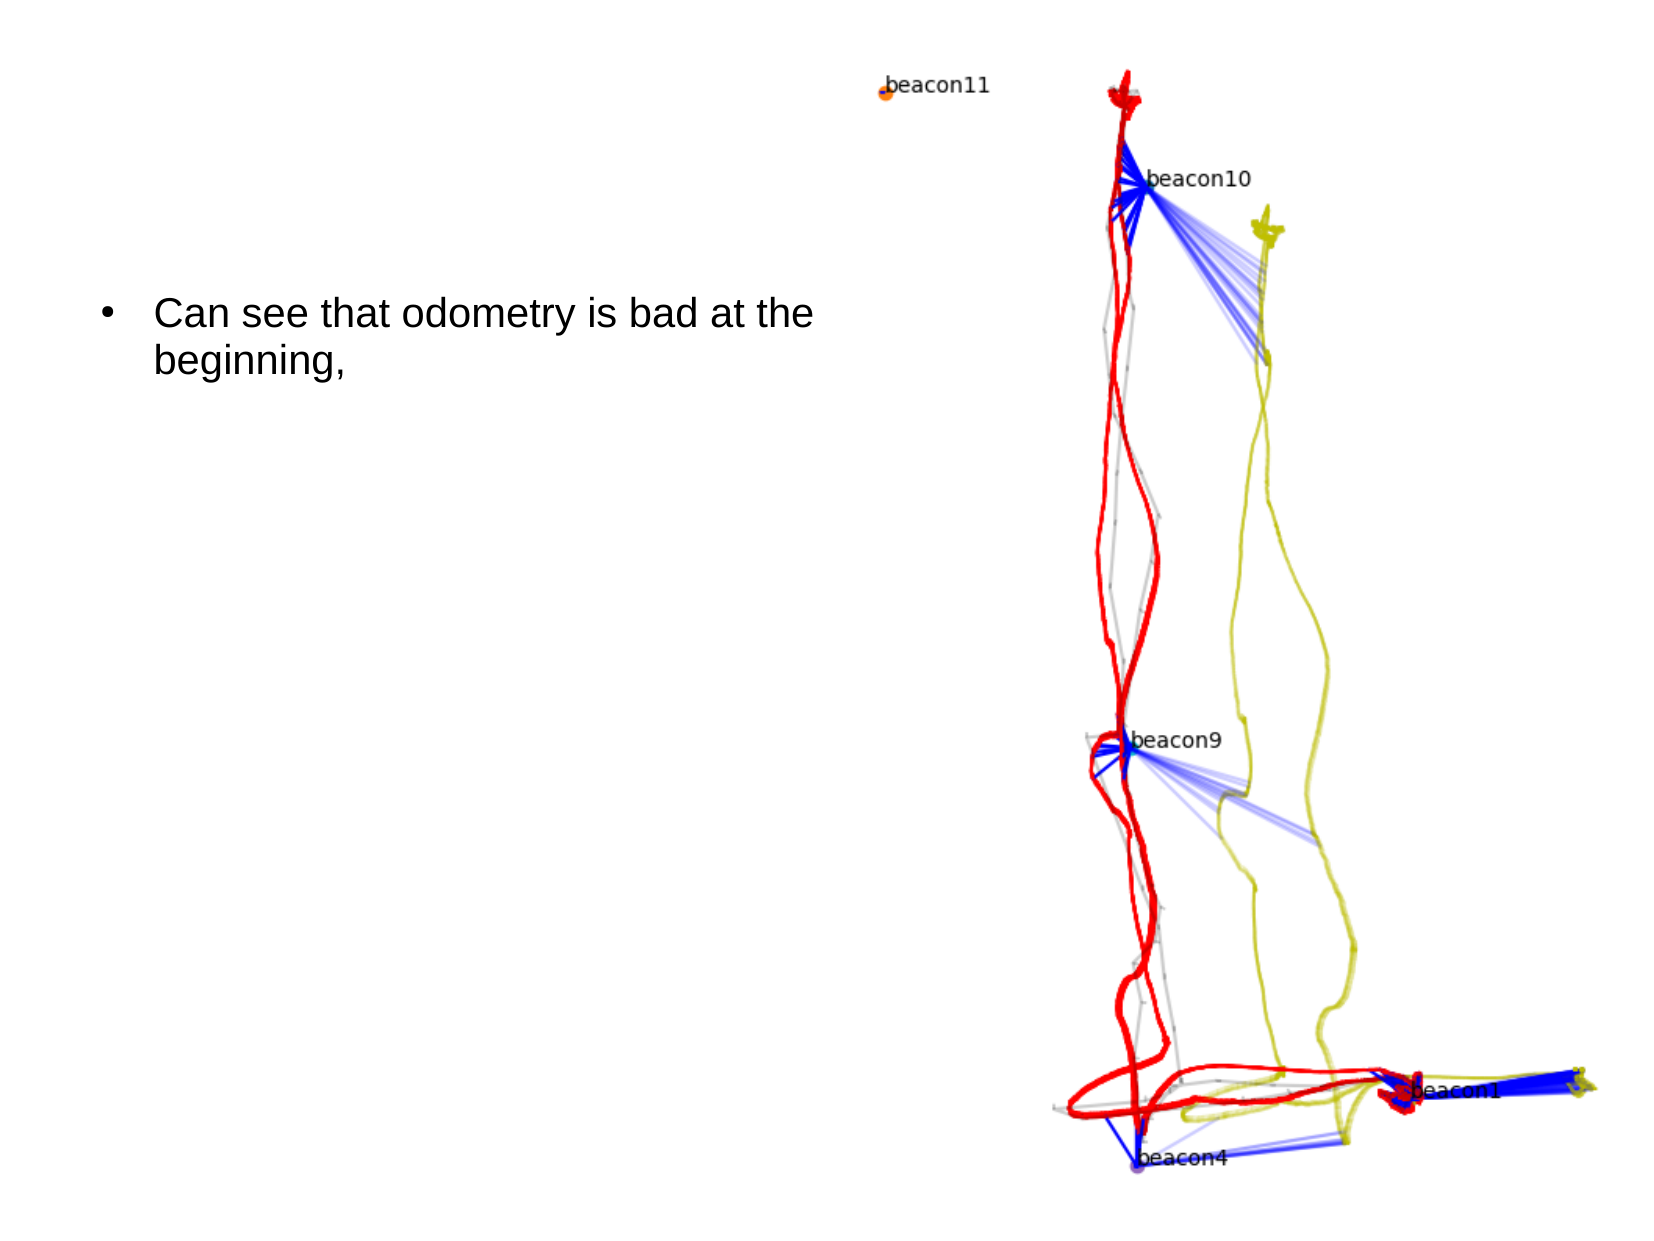

#
Can see that odometry is bad at the beginning,